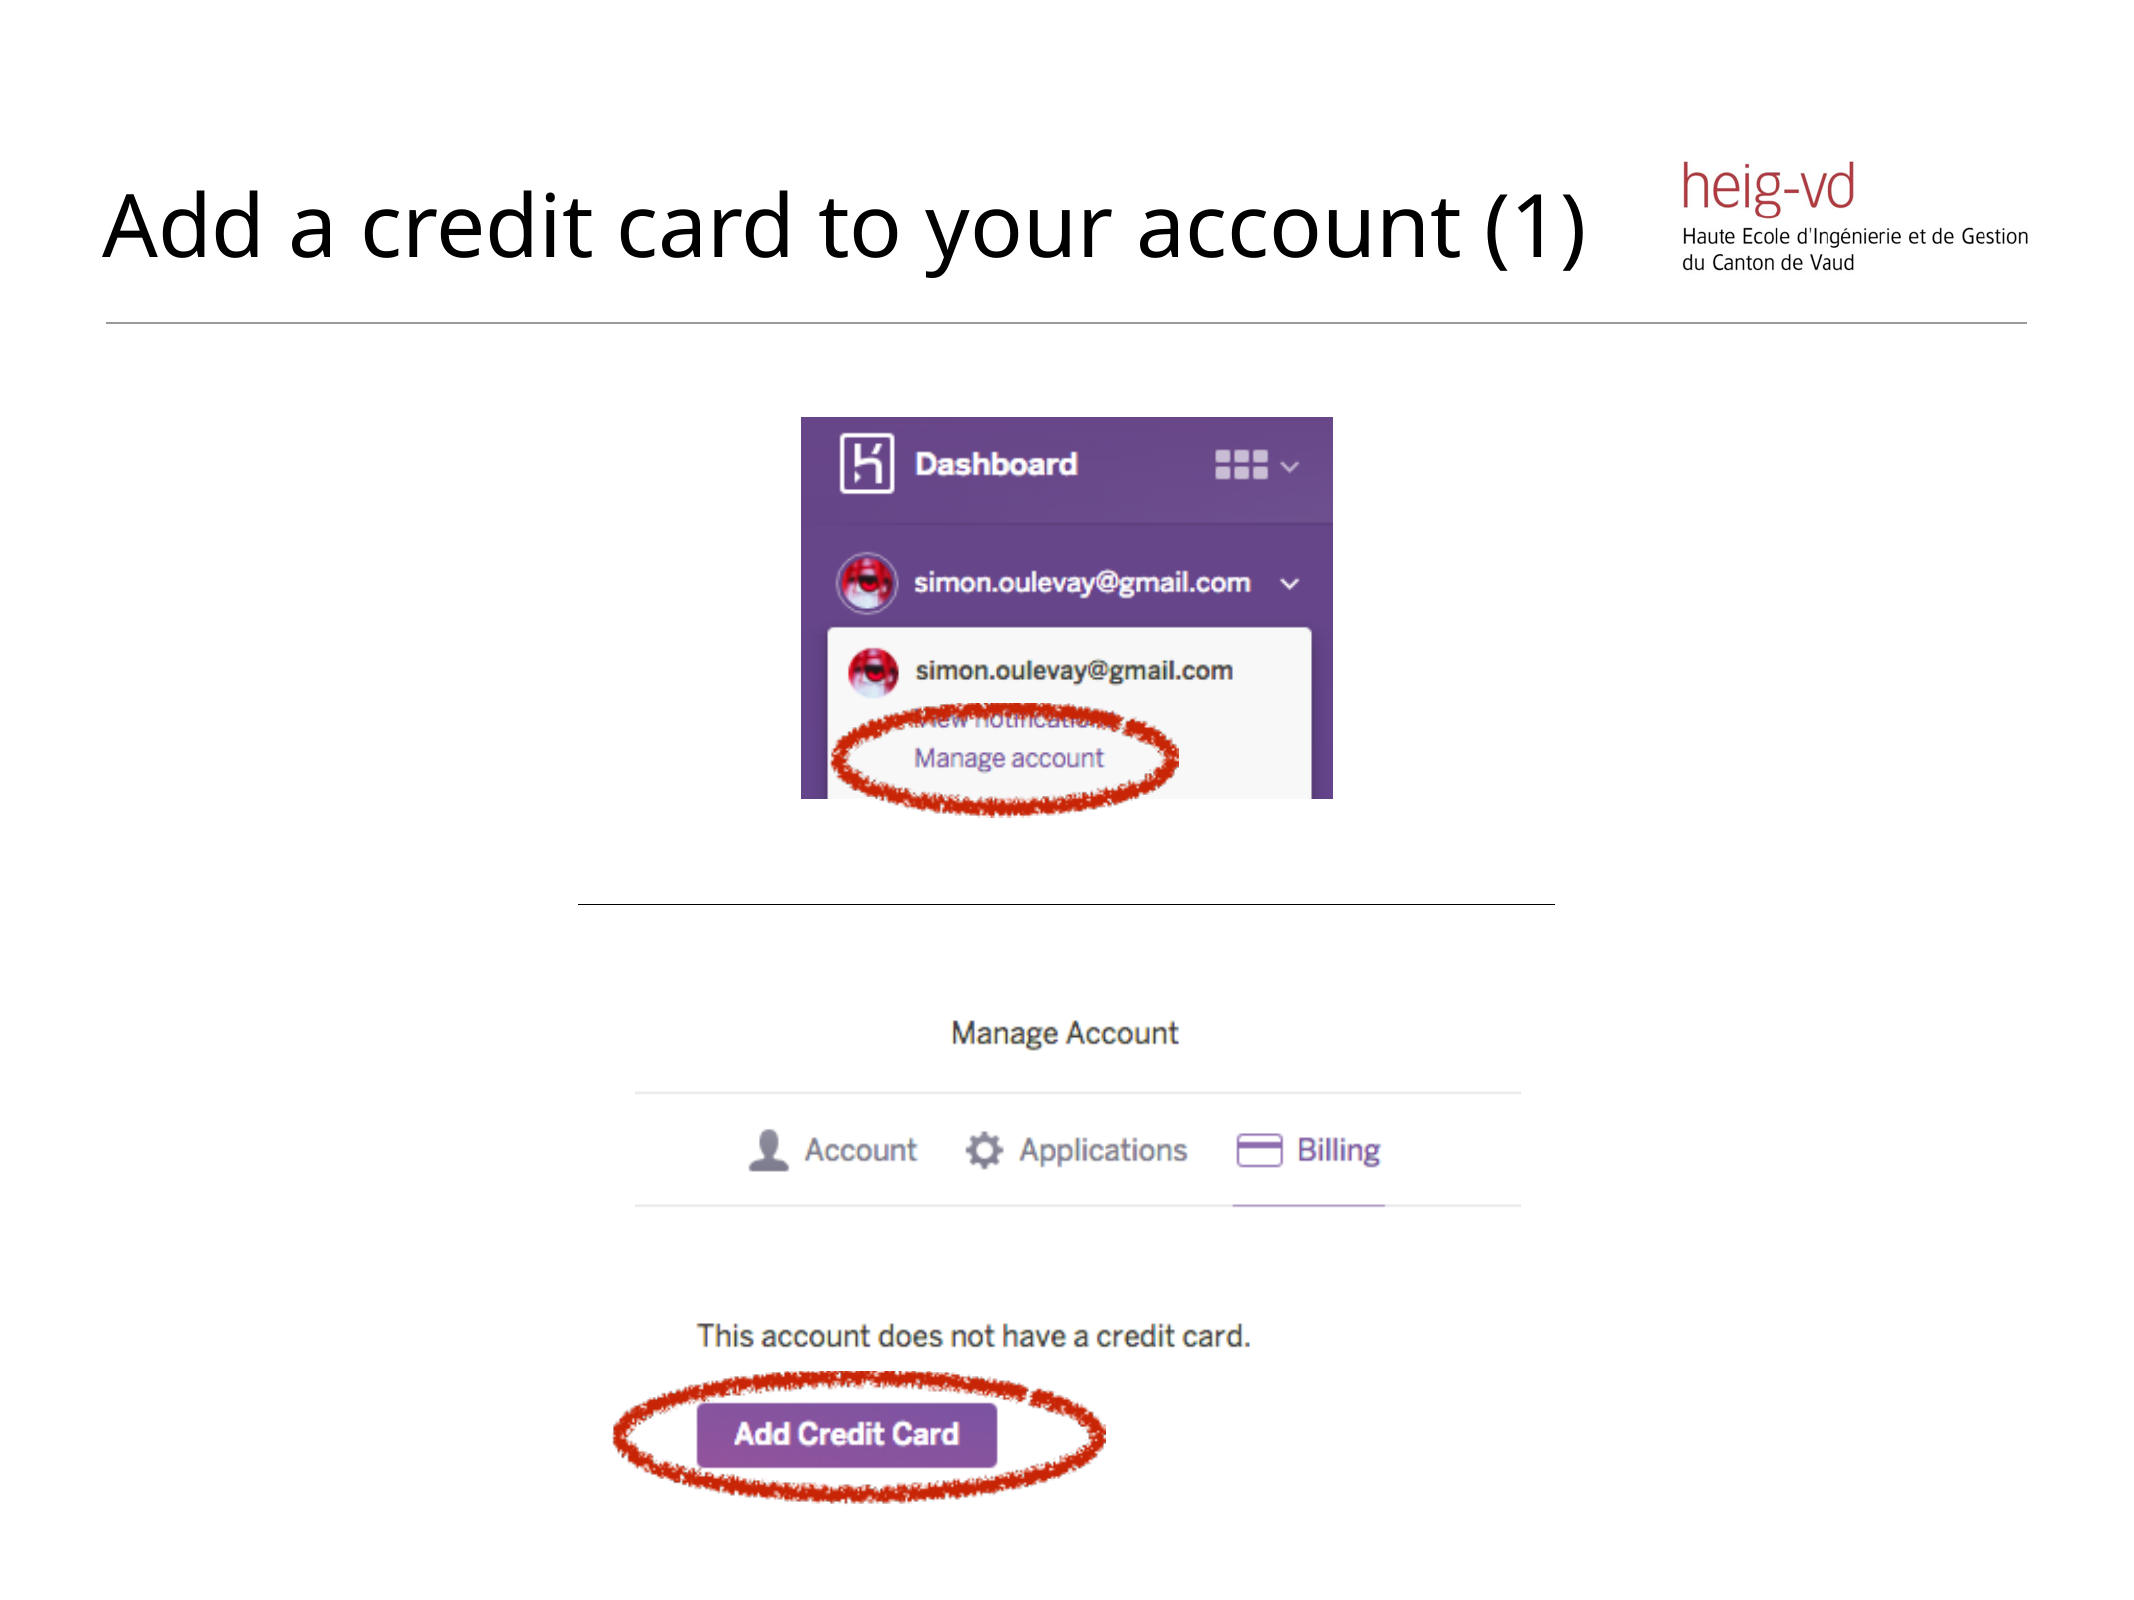

# Add a credit card to your account (1)